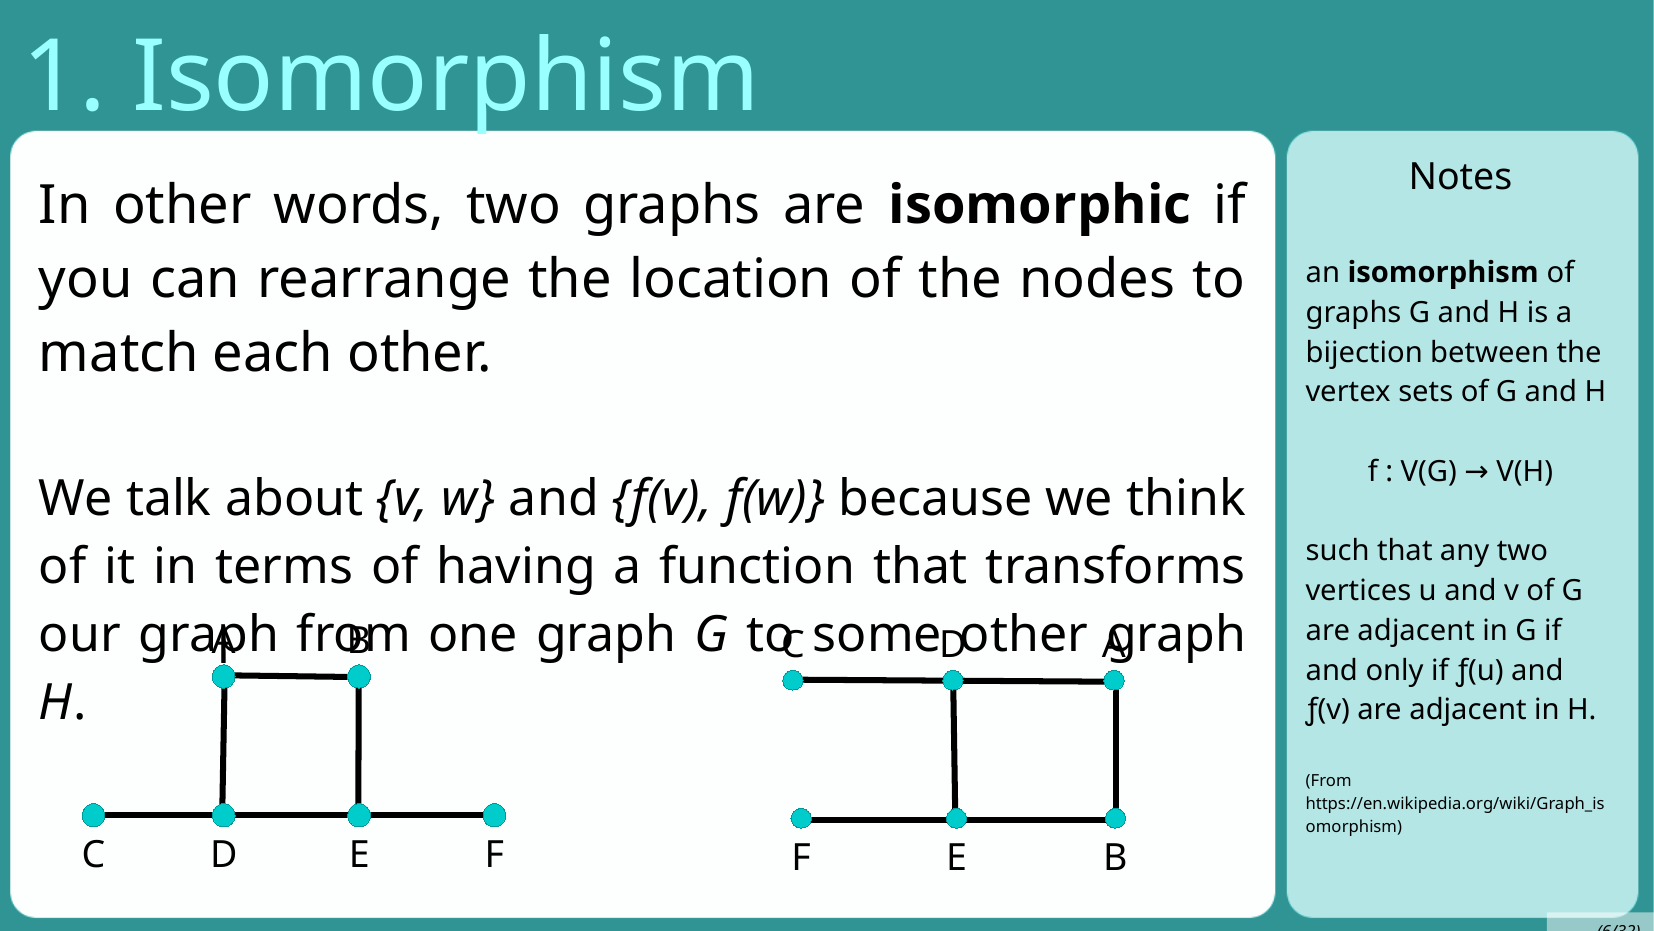

# 1. Isomorphism
Notes
an isomorphism of graphs G and H is a bijection between the vertex sets of G and H
f : V(G) → V(H)
such that any two vertices u and v of G are adjacent in G if and only if ƒ(u) and ƒ(v) are adjacent in H.
(From https://en.wikipedia.org/wiki/Graph_isomorphism)
In other words, two graphs are isomorphic if you can rearrange the location of the nodes to match each other.
We talk about {v, w} and {f(v), f(w)} because we think of it in terms of having a function that transforms our graph from one graph G to some other graph H.
A
B
C
D
E
F
C
D
A
F
E
B